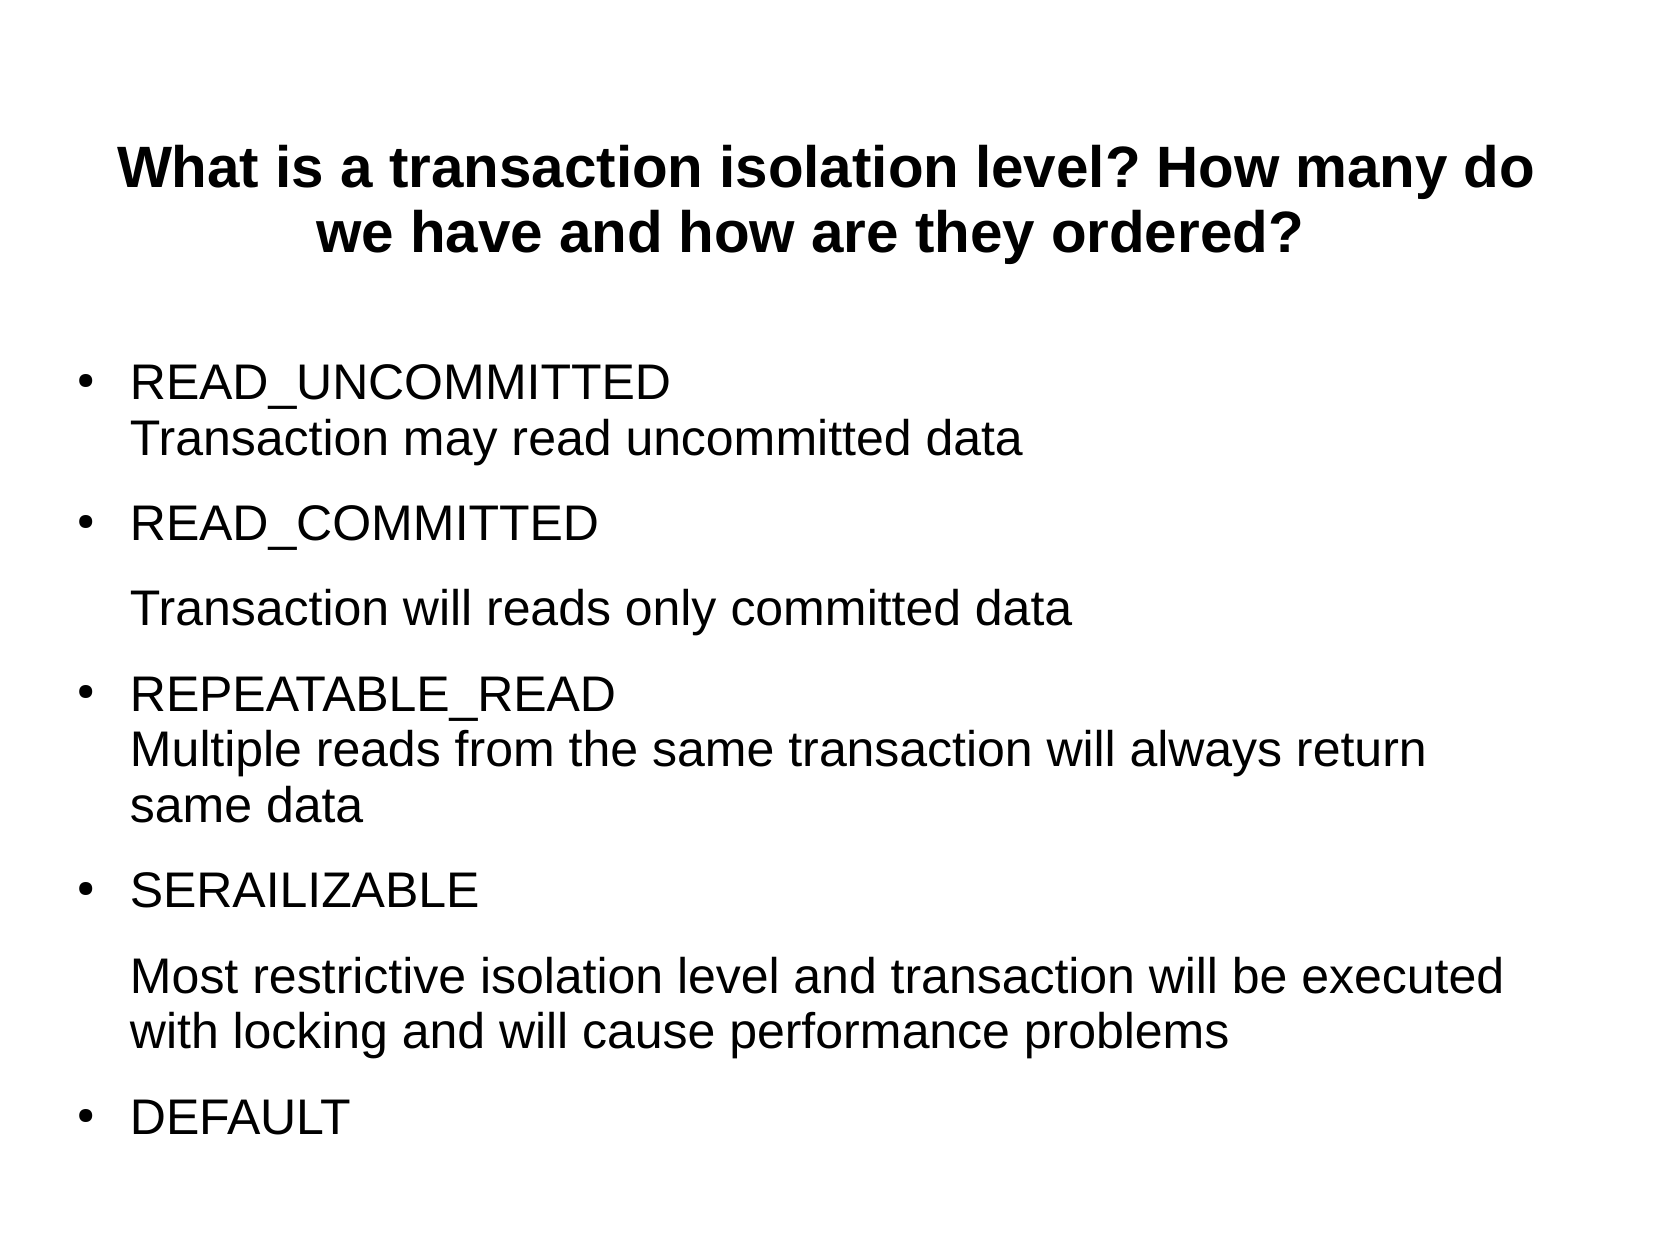

# What is a transaction isolation level? How many do we have and how are they ordered?
READ_UNCOMMITTED
Transaction may read uncommitted data
READ_COMMITTED
Transaction will reads only committed data
REPEATABLE_READ
Multiple reads from the same transaction will always return same data
SERAILIZABLE
Most restrictive isolation level and transaction will be executed with locking and will cause performance problems
DEFAULT